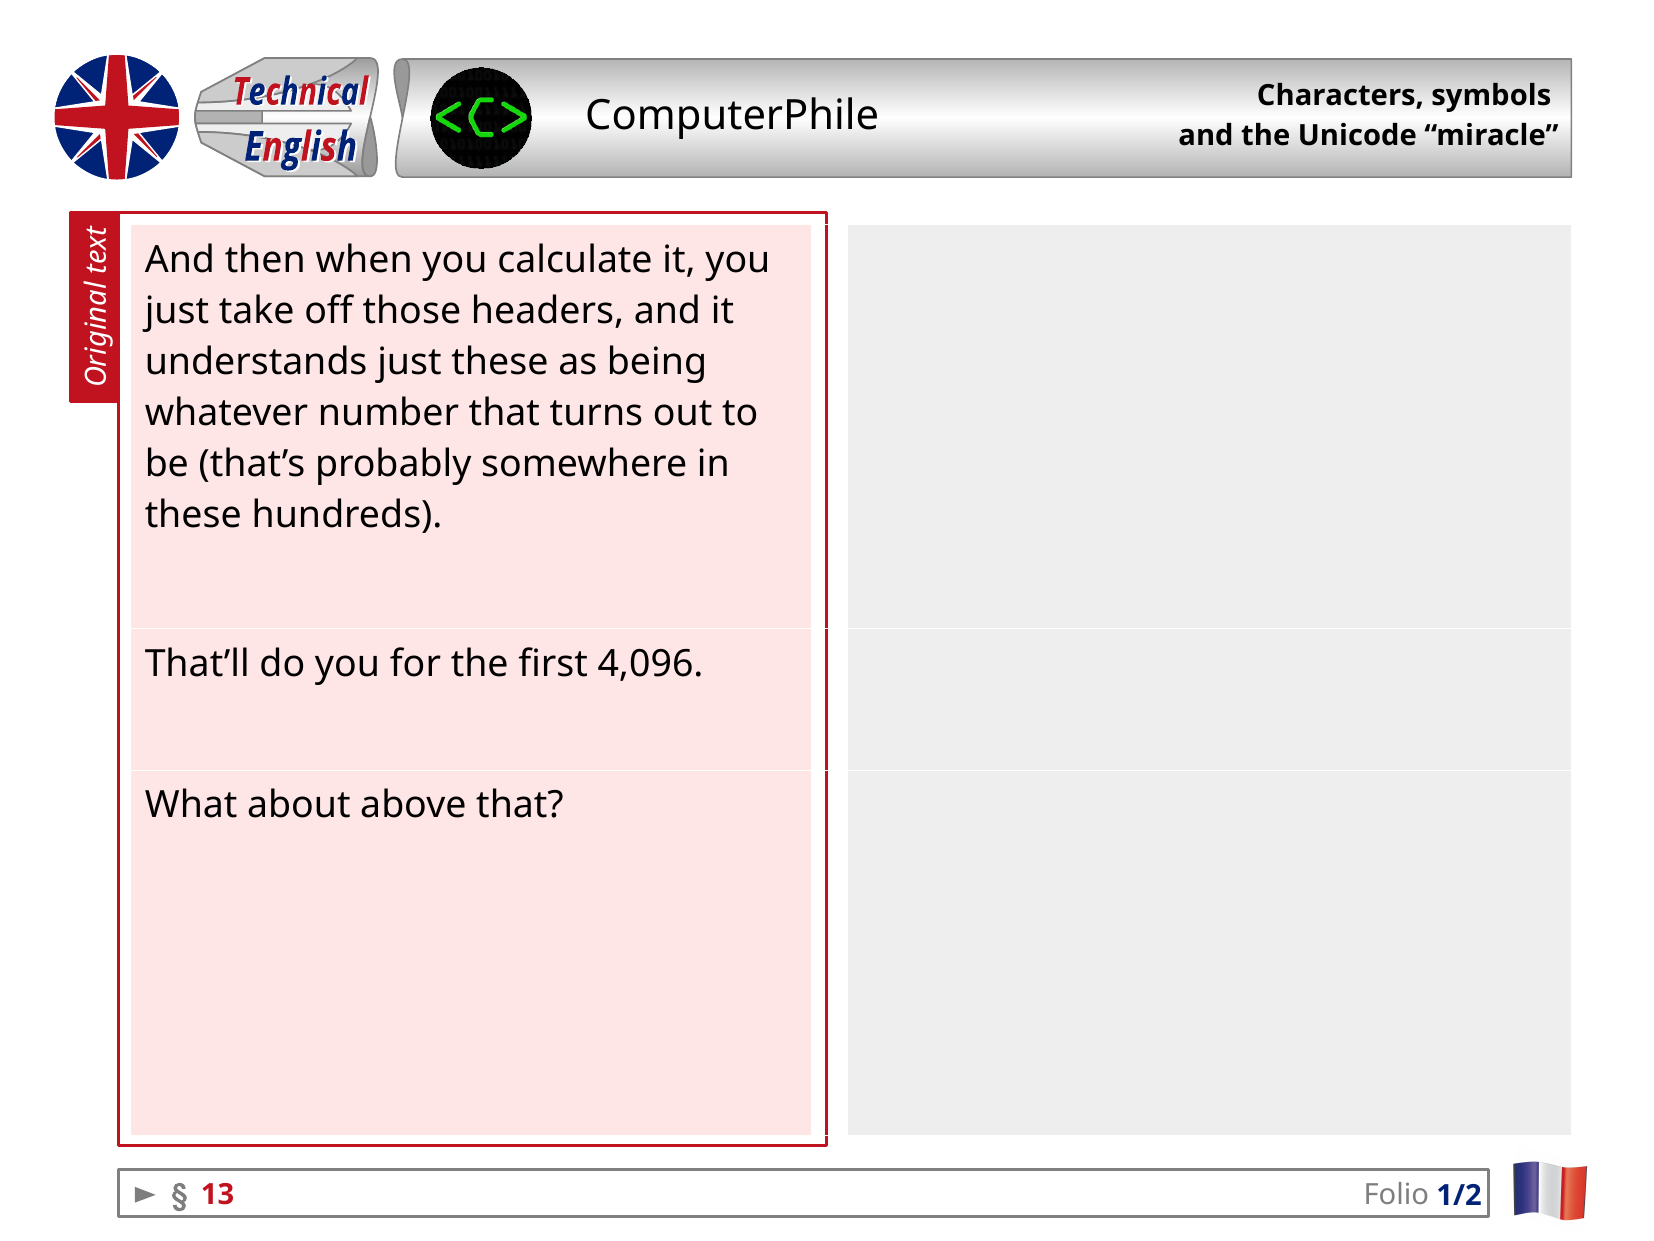

#
| And then when you calculate it, you just take off those headers, and it understands just these as being whatever number that turns out to be (that’s probably somewhere in these hundreds). | | |
| --- | --- | --- |
| That’ll do you for the first 4,096. | | |
| What about above that? | | |
13
1/2